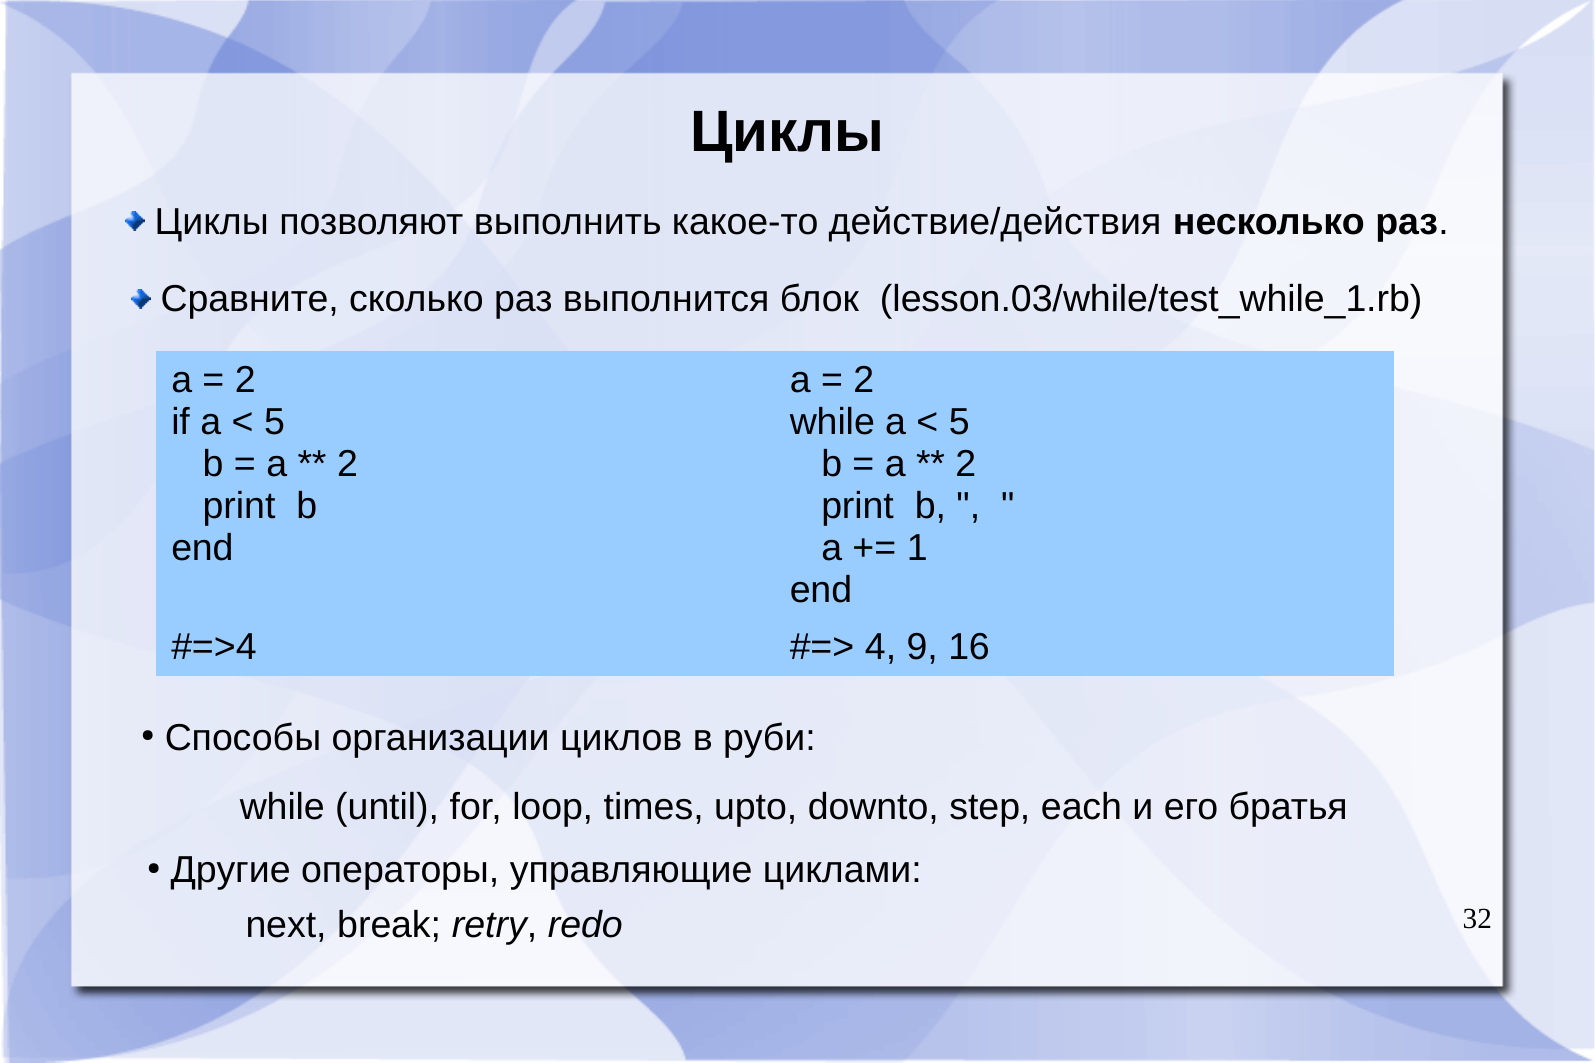

# Циклы
 Циклы позволяют выполнить какое-то действие/действия несколько раз.
 Сравните, сколько раз выполнится блок (lesson.03/while/test_while_1.rb)
| a = 2 if a < 5 b = a \*\* 2 print b end | a = 2 while a < 5 b = a \*\* 2 print b, ", " a += 1 end |
| --- | --- |
| #=>4 | #=> 4, 9, 16 |
 Способы организации циклов в руби:
while (until), for, loop, times, upto, downto, step, each и его братья
 Другие операторы, управляющие циклами:
next, break; retry, redo
32